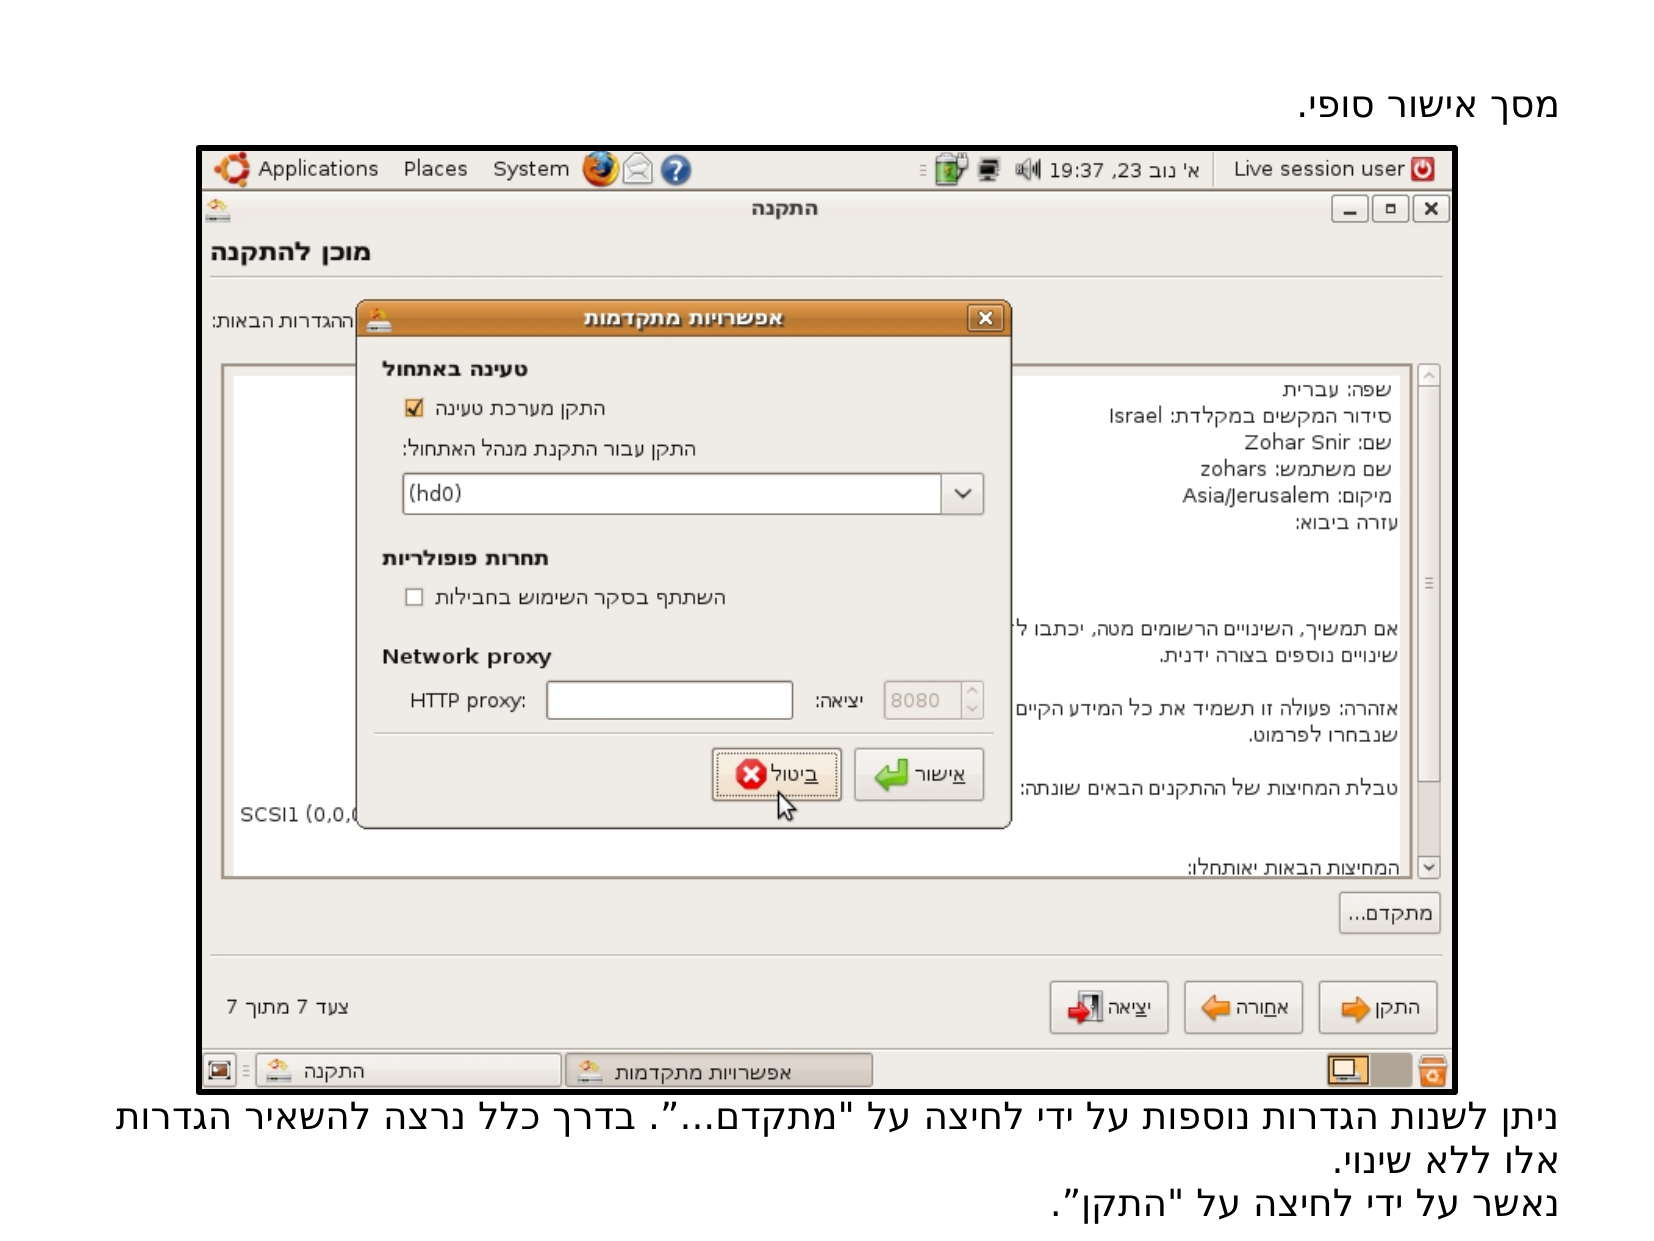

מסך אישור סופי.
ניתן לשנות הגדרות נוספות על ידי לחיצה על "מתקדם...”. בדרך כלל נרצה להשאיר הגדרות אלו ללא שינוי.
נאשר על ידי לחיצה על "התקן”.